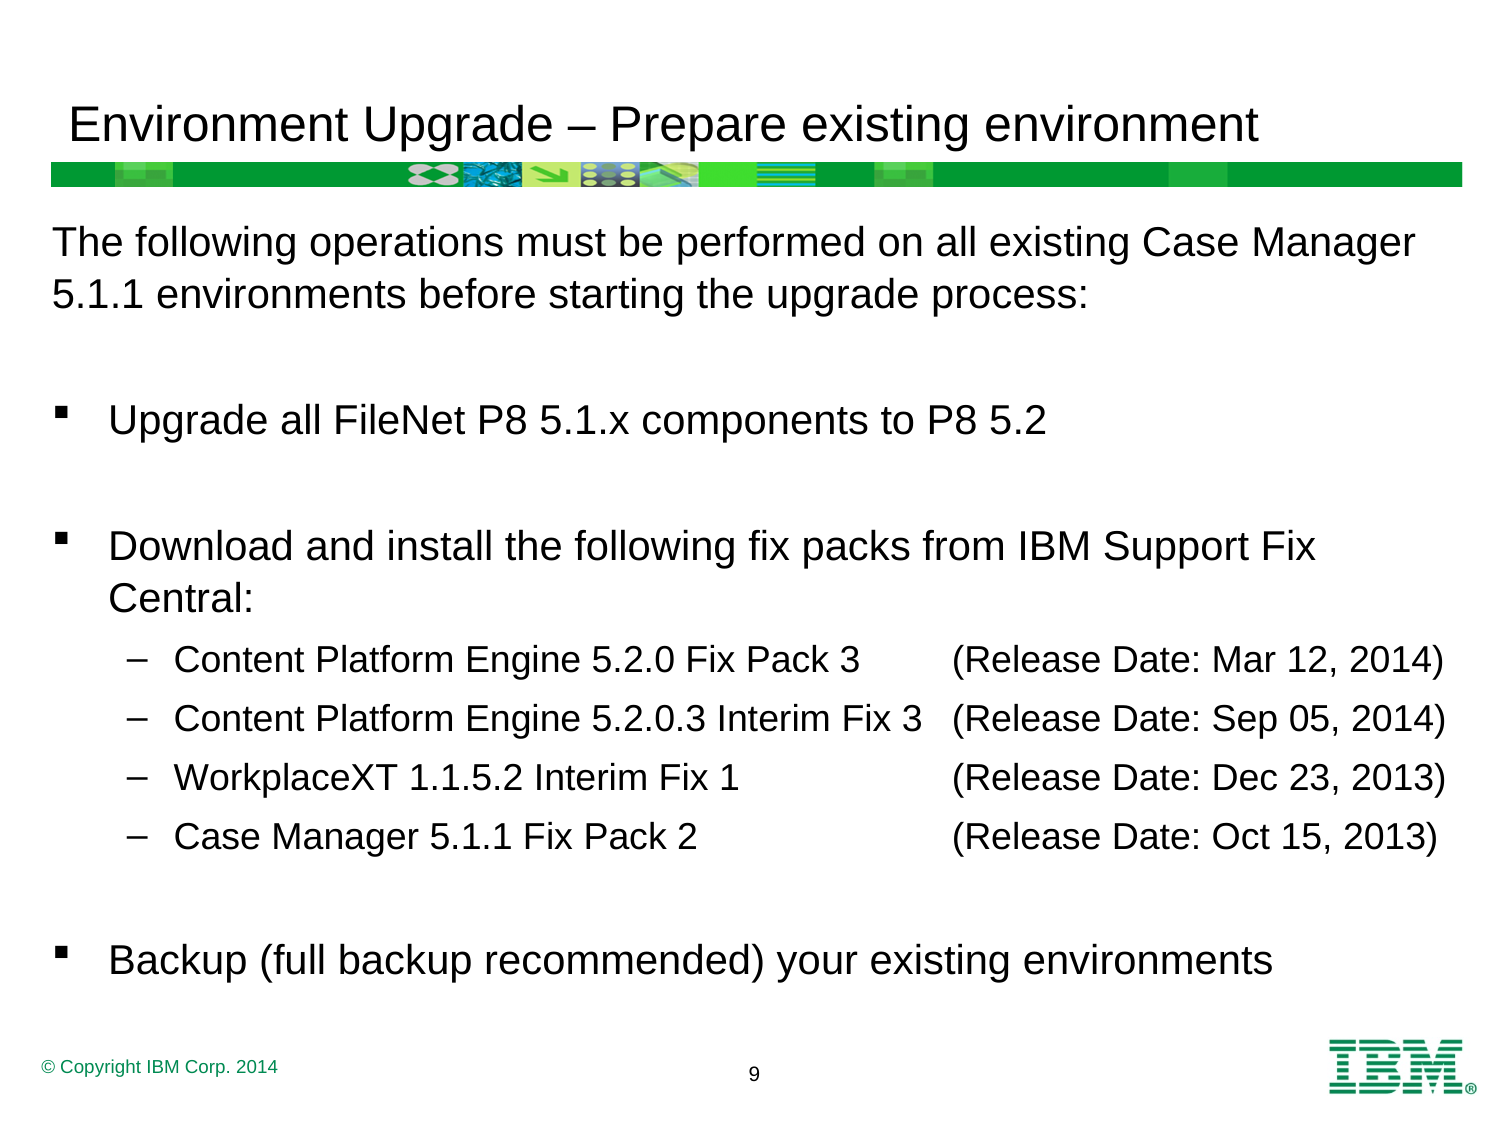

# Environment Upgrade – Prepare existing environment
The following operations must be performed on all existing Case Manager 5.1.1 environments before starting the upgrade process:
Upgrade all FileNet P8 5.1.x components to P8 5.2
Download and install the following fix packs from IBM Support Fix Central:
Content Platform Engine 5.2.0 Fix Pack 3 	(Release Date: Mar 12, 2014)
Content Platform Engine 5.2.0.3 Interim Fix 3 	(Release Date: Sep 05, 2014)
WorkplaceXT 1.1.5.2 Interim Fix 1 		(Release Date: Dec 23, 2013)
Case Manager 5.1.1 Fix Pack 2 		(Release Date: Oct 15, 2013)
Backup (full backup recommended) your existing environments
9